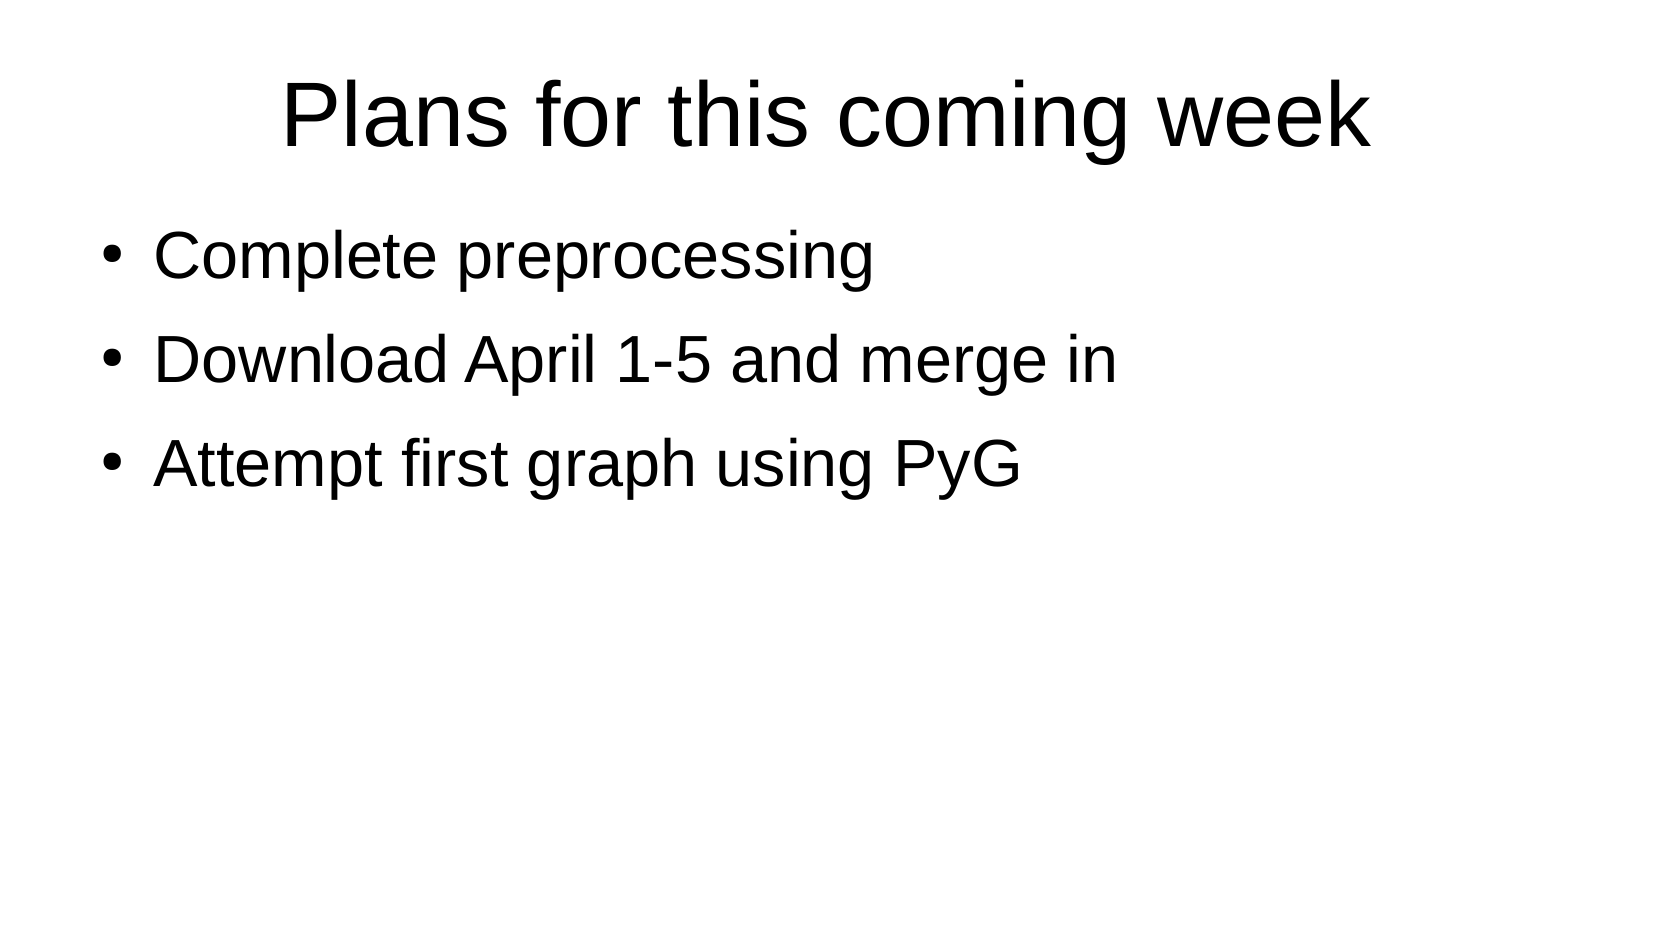

# Plans for this coming week
Complete preprocessing
Download April 1-5 and merge in
Attempt first graph using PyG